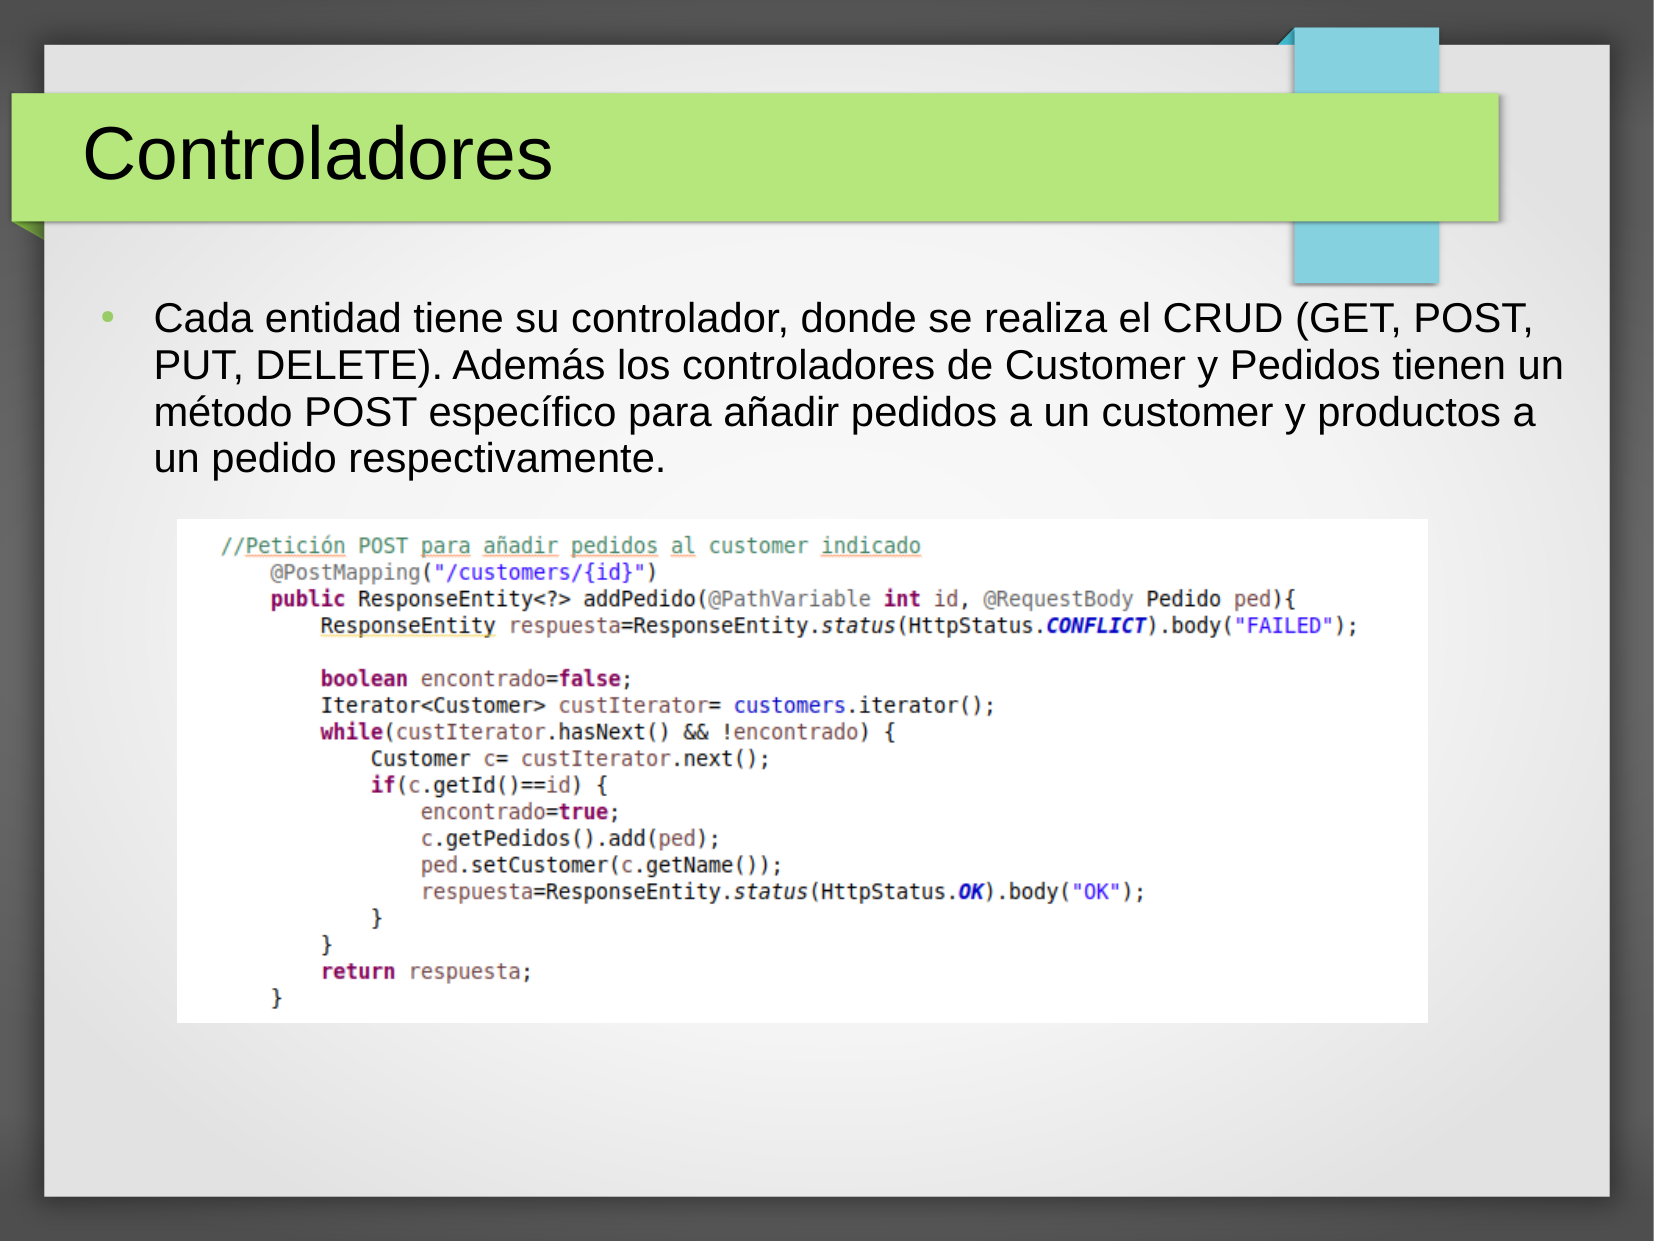

# Controladores
Cada entidad tiene su controlador, donde se realiza el CRUD (GET, POST, PUT, DELETE). Además los controladores de Customer y Pedidos tienen un método POST específico para añadir pedidos a un customer y productos a un pedido respectivamente.